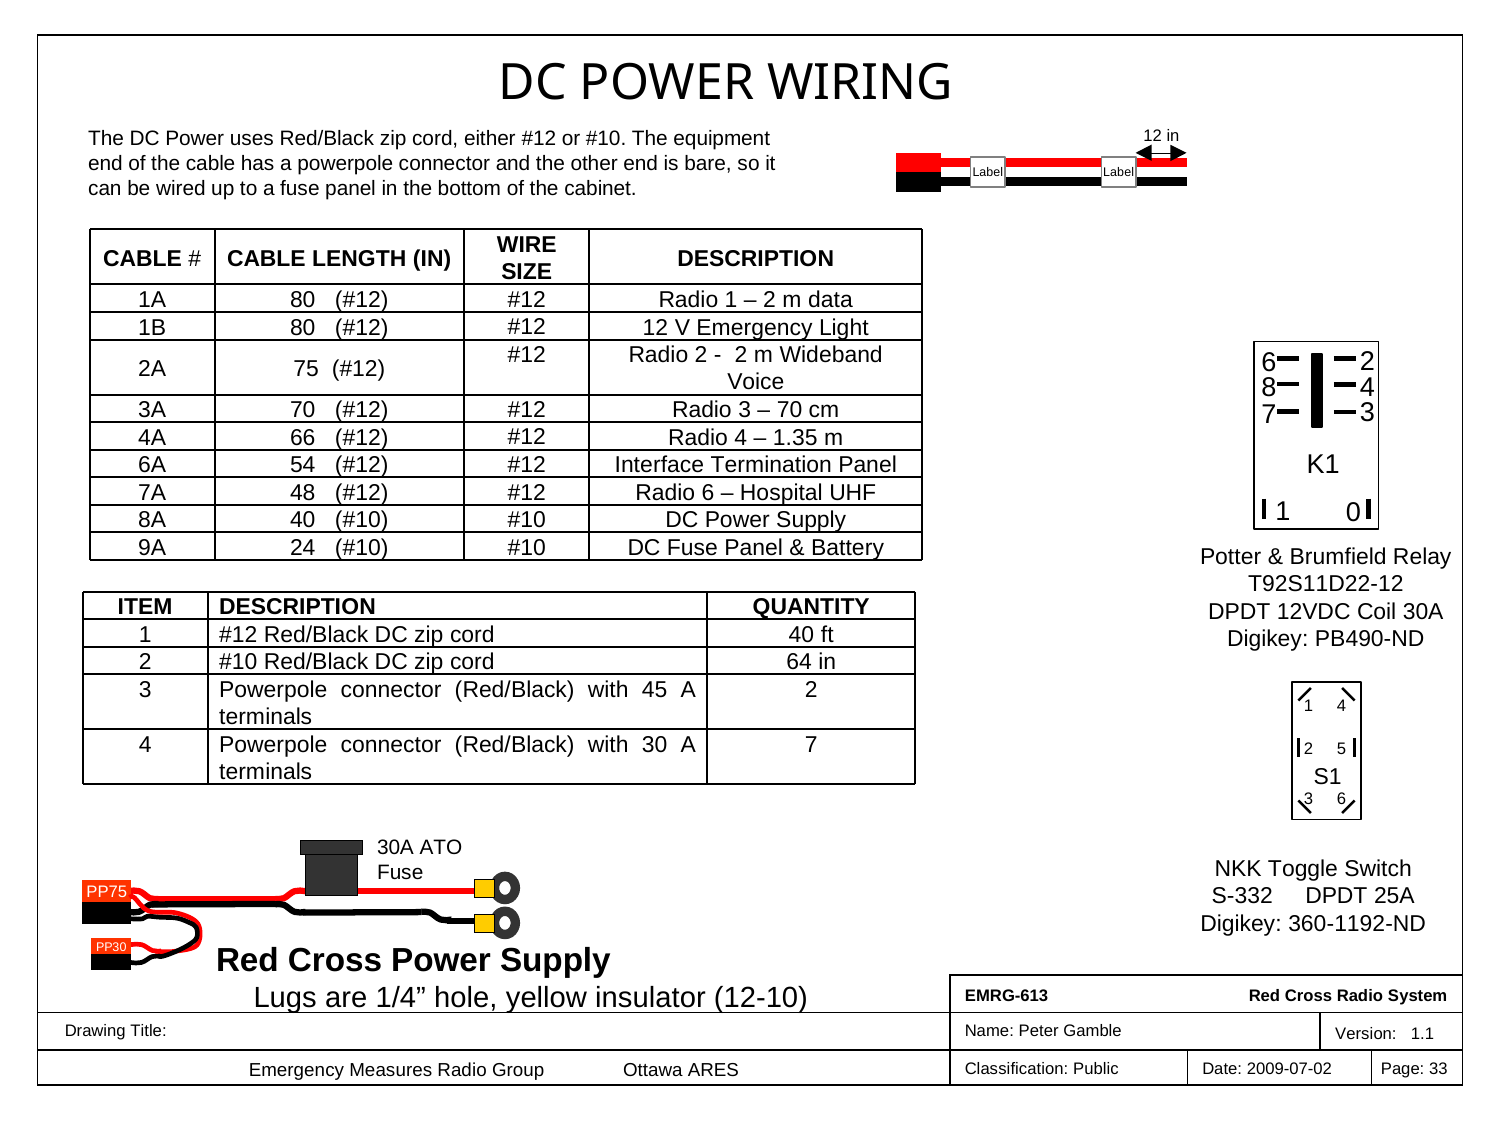

DC POWER WIRING
The DC Power uses Red/Black zip cord, either #12 or #10. The equipment end of the cable has a powerpole connector and the other end is bare, so it can be wired up to a fuse panel in the bottom of the cabinet.
CABLE #
CABLE LENGTH (IN)
WIRE SIZE
DESCRIPTION
1A
80 (#12)
#12
Radio 1 – 2 m data
1B
80 (#12)
#12
12 V Emergency Light
2A
75 (#12)
#12
Radio 2 - 2 m Wideband Voice
3A
70 (#12)
#12
Radio 3 – 70 cm
4A
66 (#12)
#12
Radio 4 – 1.35 m
6A
54 (#12)
#12
Interface Termination Panel
7A
48 (#12)
#12
Radio 6 – Hospital UHF
8A
40 (#10)
#10
DC Power Supply
9A
24 (#10)
#10
DC Fuse Panel & Battery
2
6
8
4
3
7
K1
1
0
Potter & Brumfield Relay
T92S11D22-12
DPDT 12VDC Coil 30A
Digikey: PB490-ND
ITEM
DESCRIPTION
QUANTITY
1
#12 Red/Black DC zip cord
40 ft
2
#10 Red/Black DC zip cord
64 in
3
Powerpole connector (Red/Black) with 45 A terminals
2
4
Powerpole connector (Red/Black) with 30 A terminals
7
1
4
2
5
S1
3
6
30A ATO Fuse
PP75
PP30
NKK Toggle Switch
S-332 DPDT 25A
Digikey: 360-1192-ND
Red Cross Power Supply
Lugs are 1/4” hole, yellow insulator (12-10)
Emergency Measures Radio Group Ottawa ARES
Page: